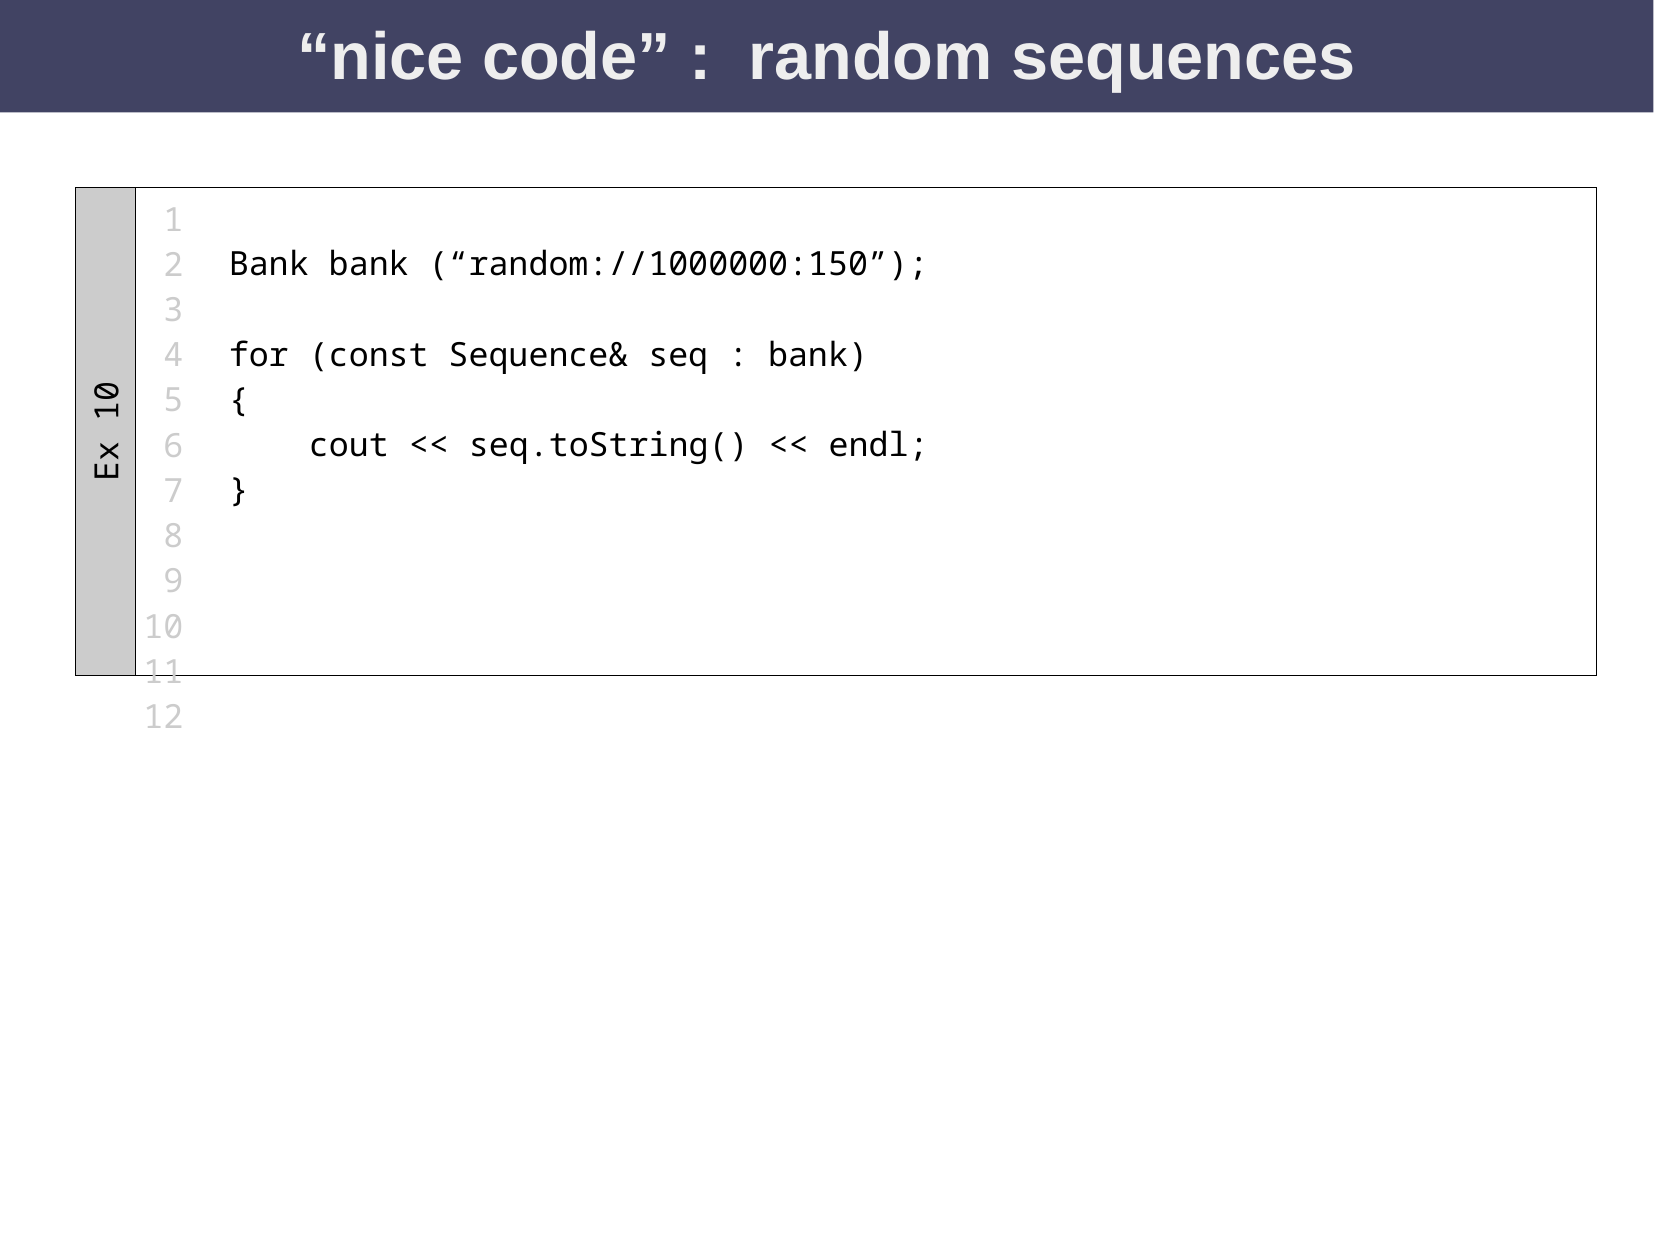

“nice code” : random sequences
 Bank bank (“random://1000000:150”);
 for (const Sequence& seq : bank)
 {
 cout << seq.toString() << endl;
 }
 1
 2
 3
 4
 5
 6
 7
 8
 9
10
11
12
Ex 10